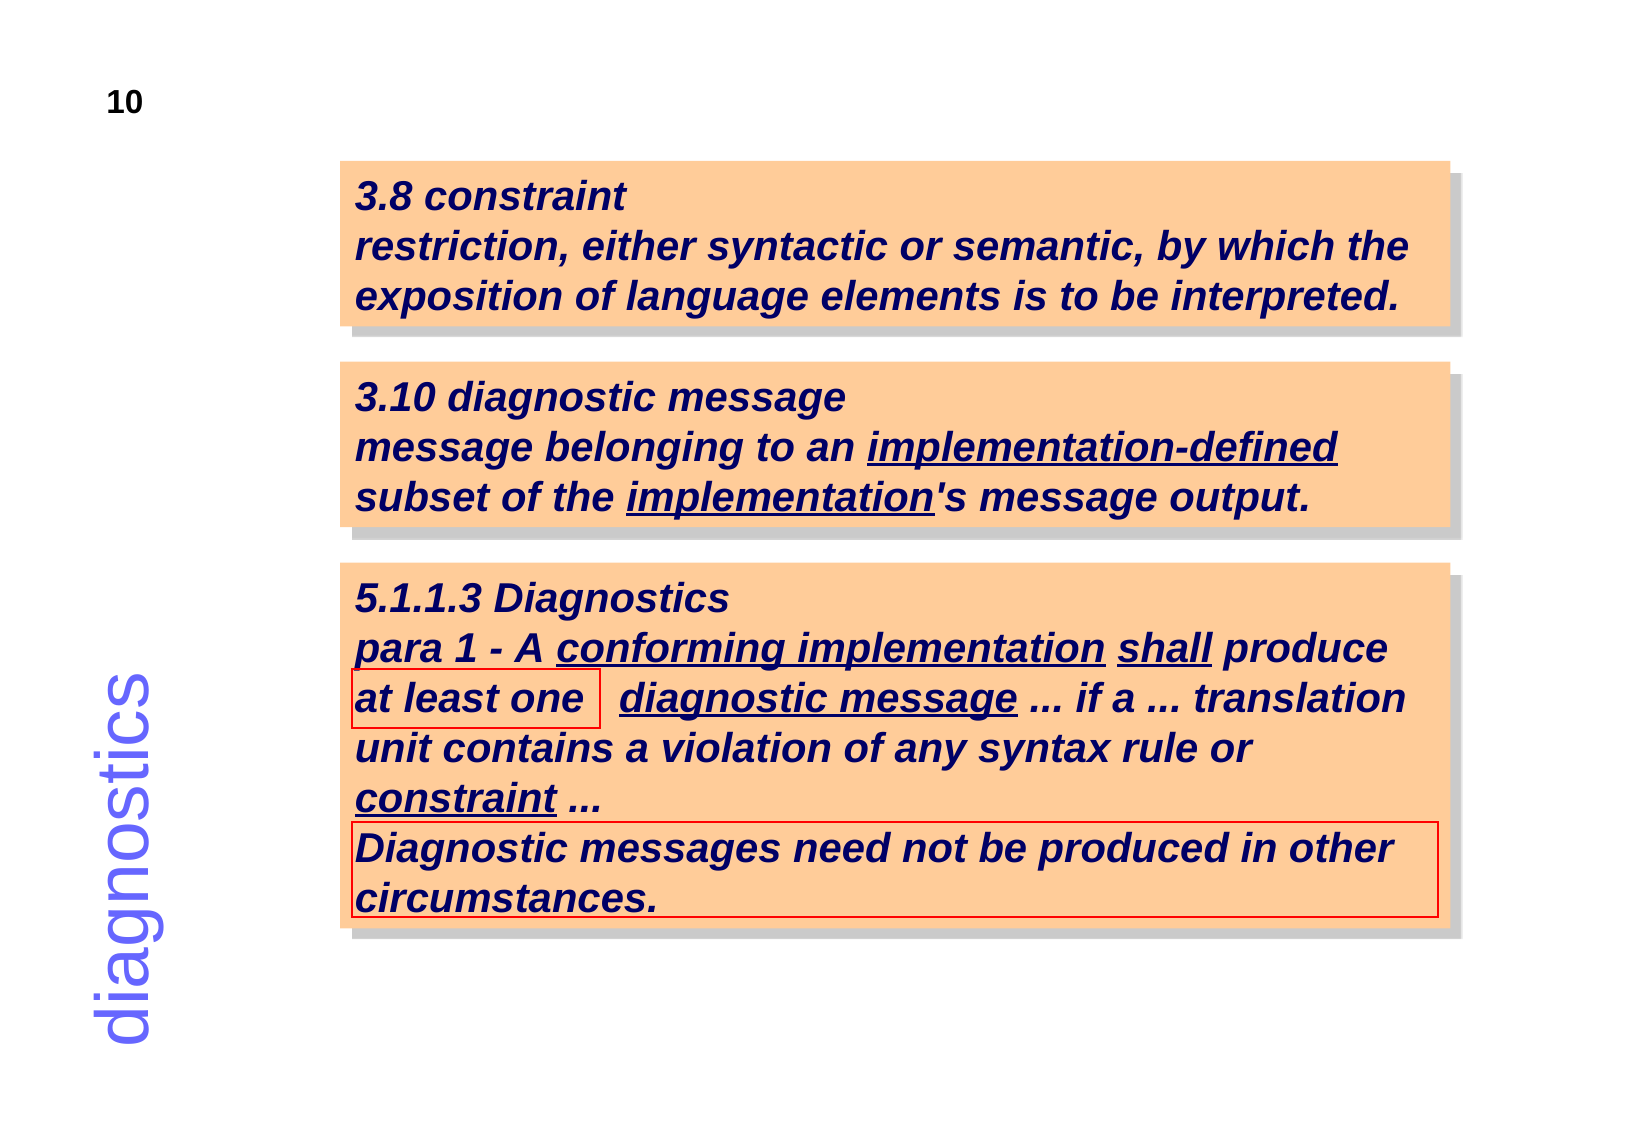

10
3.8 constraint
restriction, either syntactic or semantic, by which the exposition of language elements is to be interpreted.
3.10 diagnostic message
message belonging to an implementation-defined subset of the implementation's message output.
# diagnostics
5.1.1.3 Diagnostics
para 1 - A conforming implementation shall produce
at least one diagnostic message ... if a ... translation unit contains a violation of any syntax rule or constraint ...
Diagnostic messages need not be produced in other circumstances.